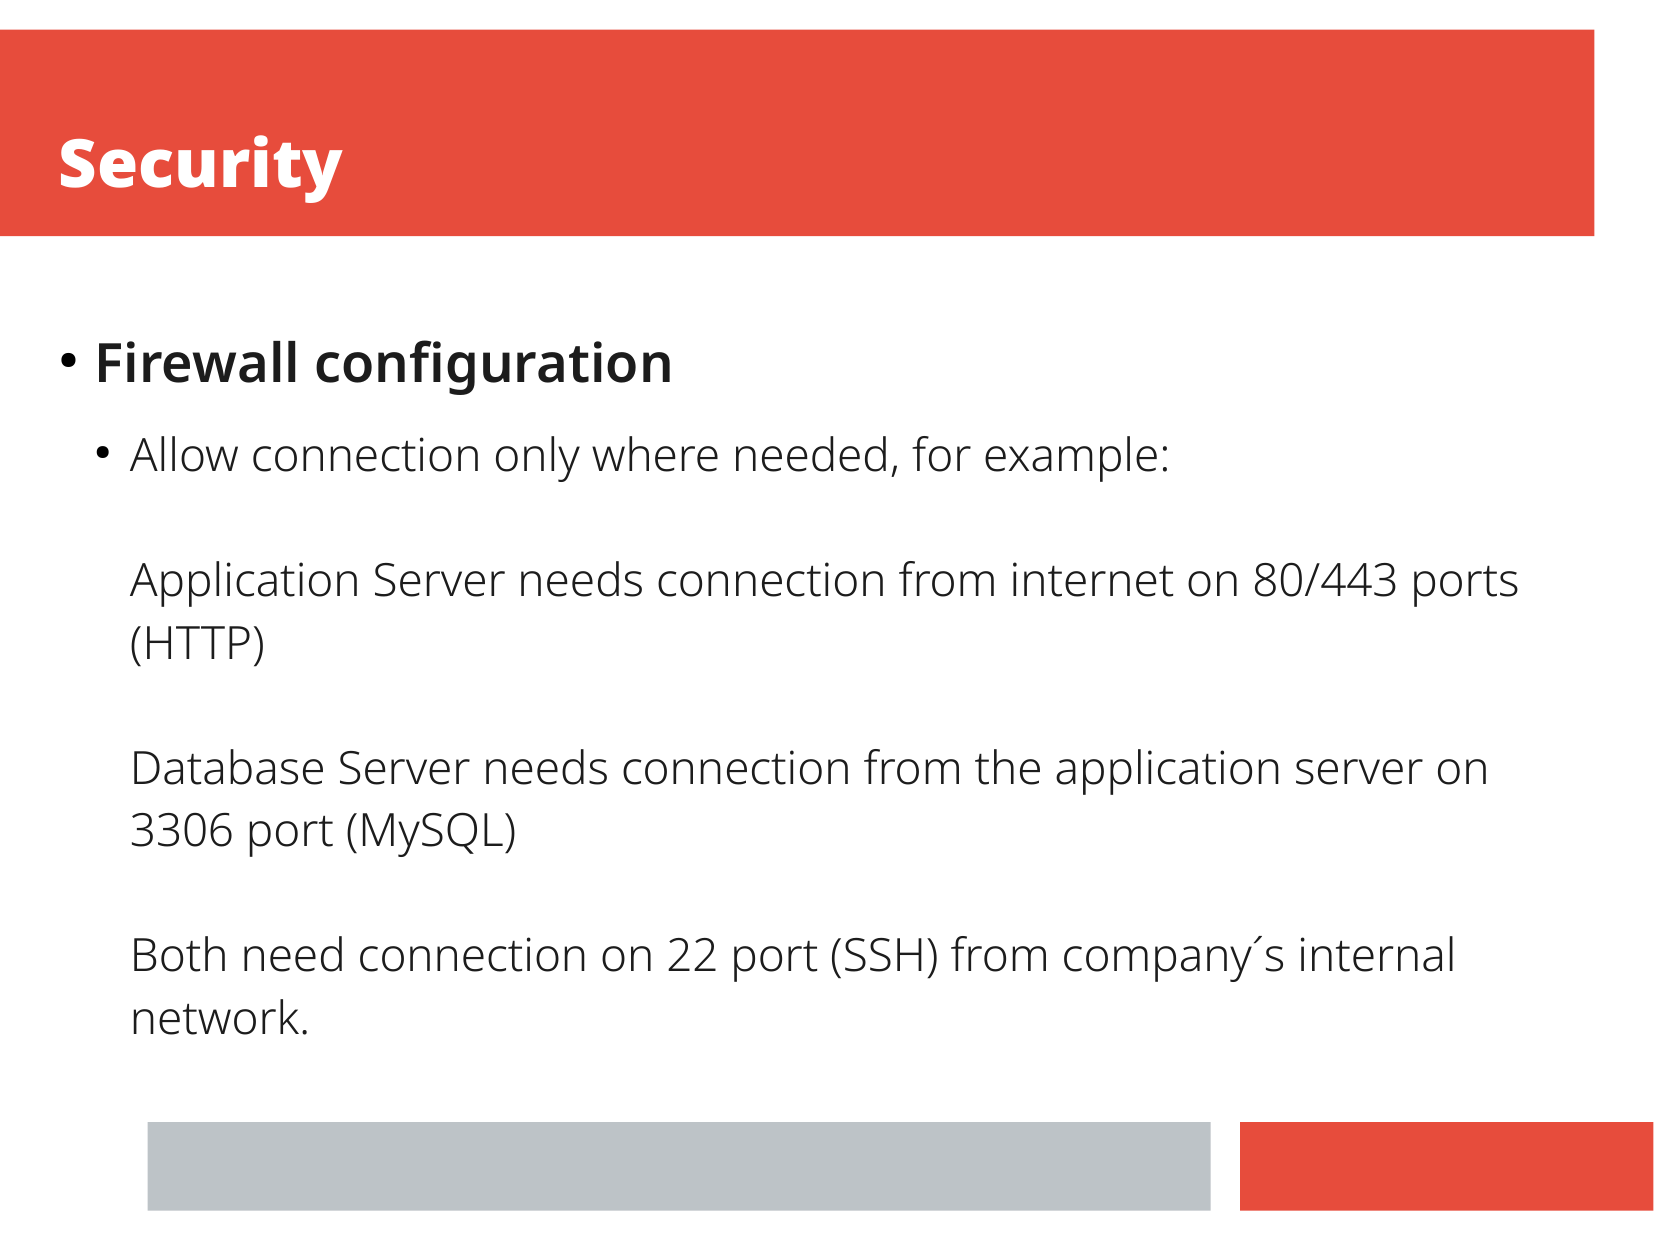

# Security
Firewall configuration
Allow connection only where needed, for example:
Application Server needs connection from internet on 80/443 ports (HTTP)
Database Server needs connection from the application server on 3306 port (MySQL)
Both need connection on 22 port (SSH) from company´s internal network.